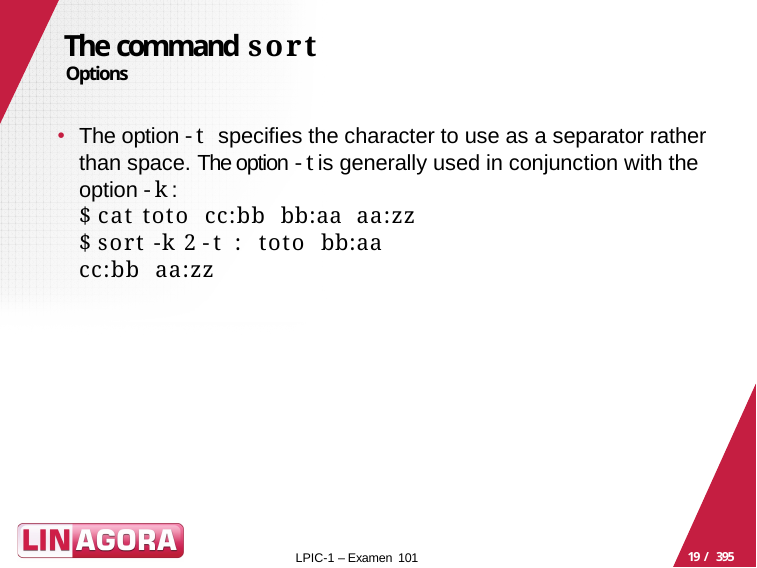

The command sort
Options
The option -t specifies the character to use as a separator rather than space. The option -tis generally used in conjunction with the option -k:
$ cat toto cc:bb bb:aa aa:zz
$ sort -k 2 -t : toto bb:aa
cc:bb aa:zz
LPIC-1 – Examen 101